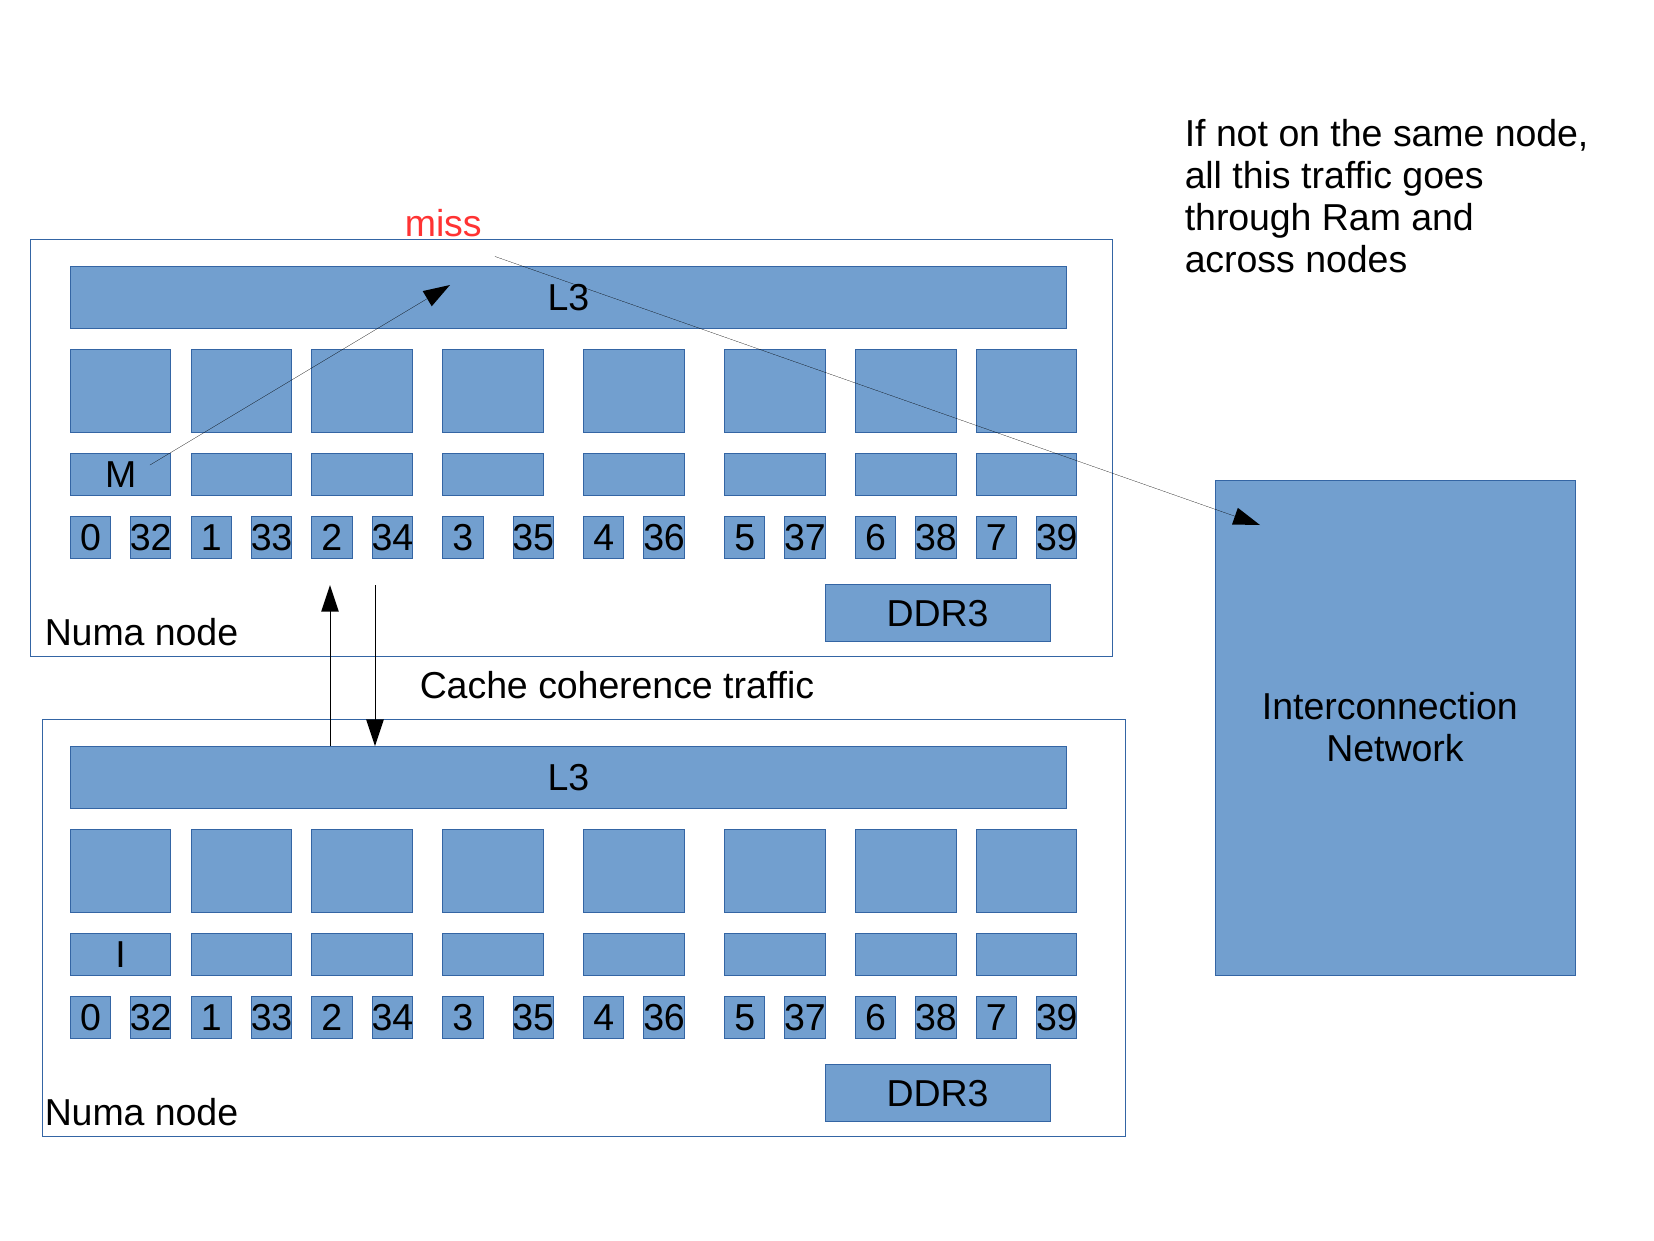

#
If not on the same node, all this traffic goes through Ram and across nodes
miss
L3
M
Interconnection
Network
0
32
1
33
2
34
3
35
4
36
5
37
6
38
7
39
DDR3
Numa node
Cache coherence traffic
L3
I
0
32
1
33
2
34
3
35
4
36
5
37
6
38
7
39
DDR3
Numa node